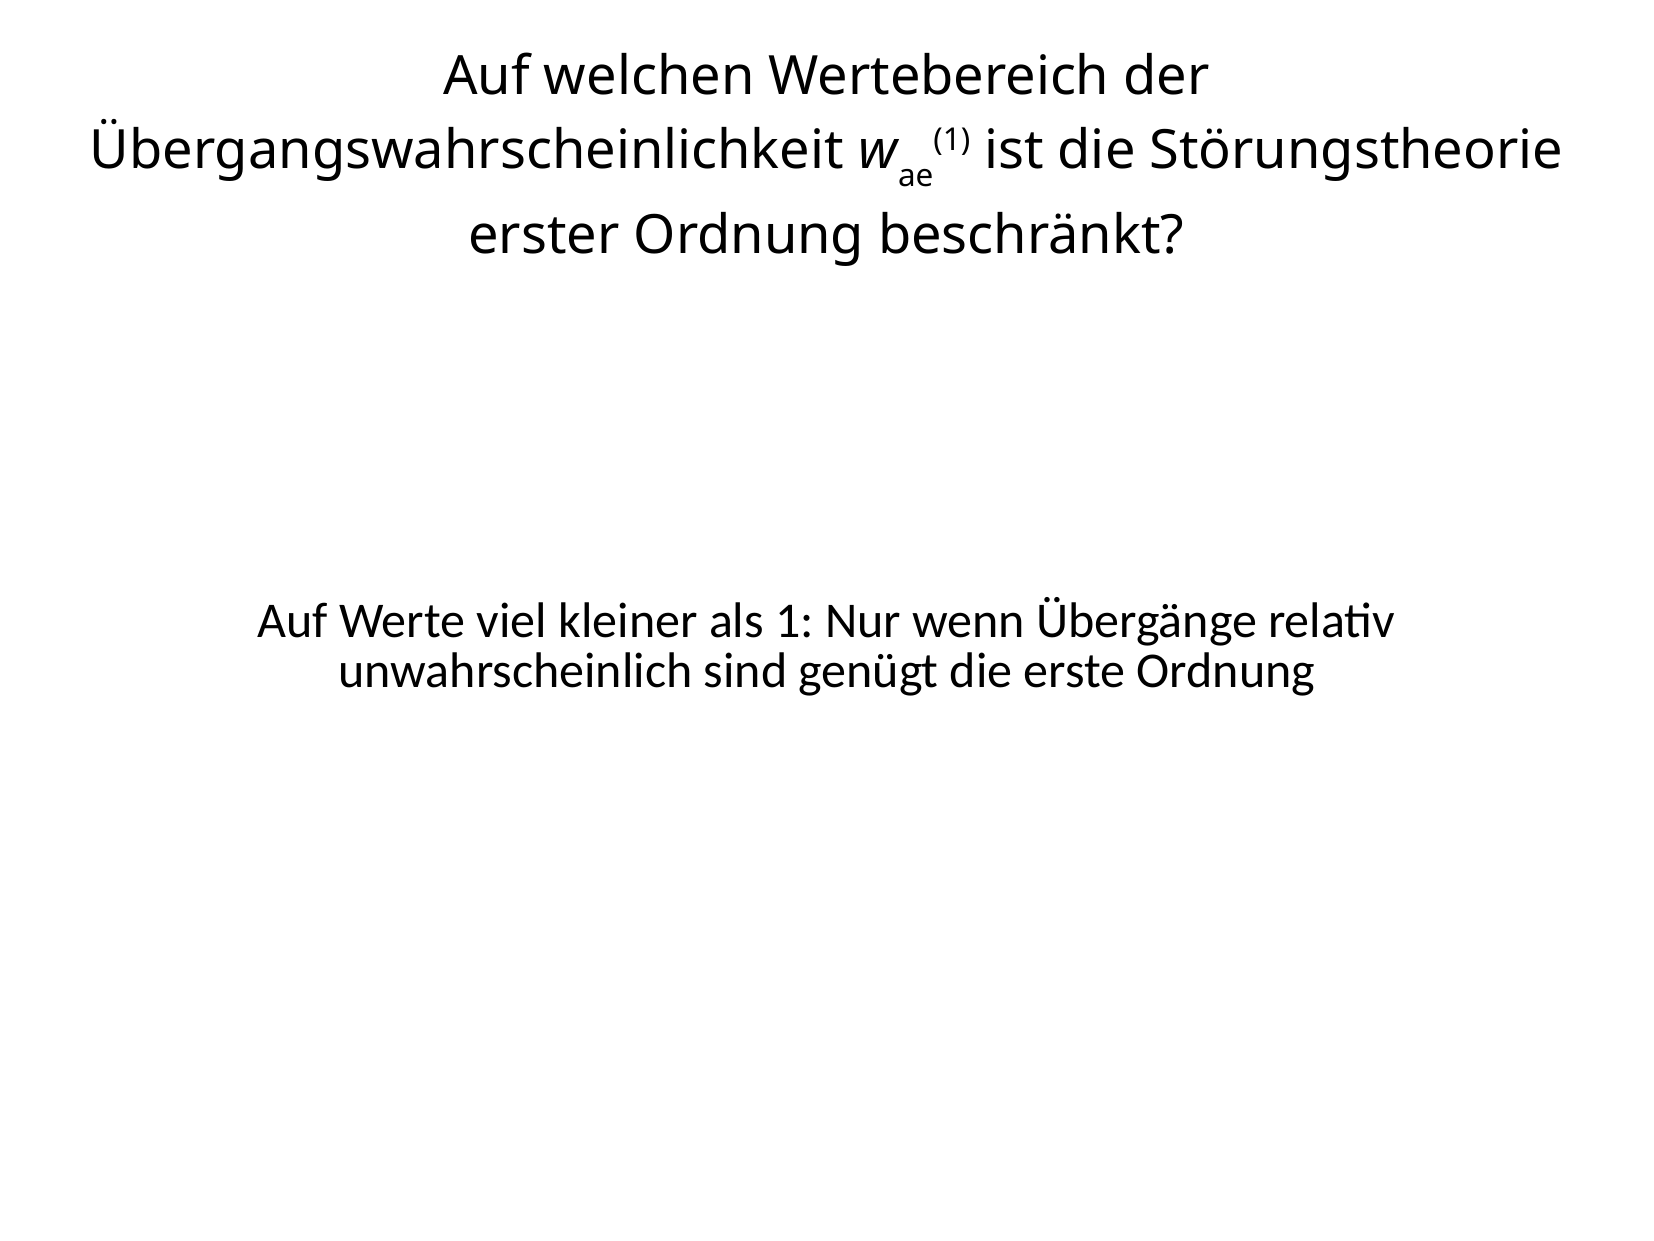

# Auf welchen Wertebereich der Übergangswahrscheinlichkeit wae(1) ist die Störungstheorie erster Ordnung beschränkt?
Auf Werte viel kleiner als 1: Nur wenn Übergänge relativ unwahrscheinlich sind genügt die erste Ordnung